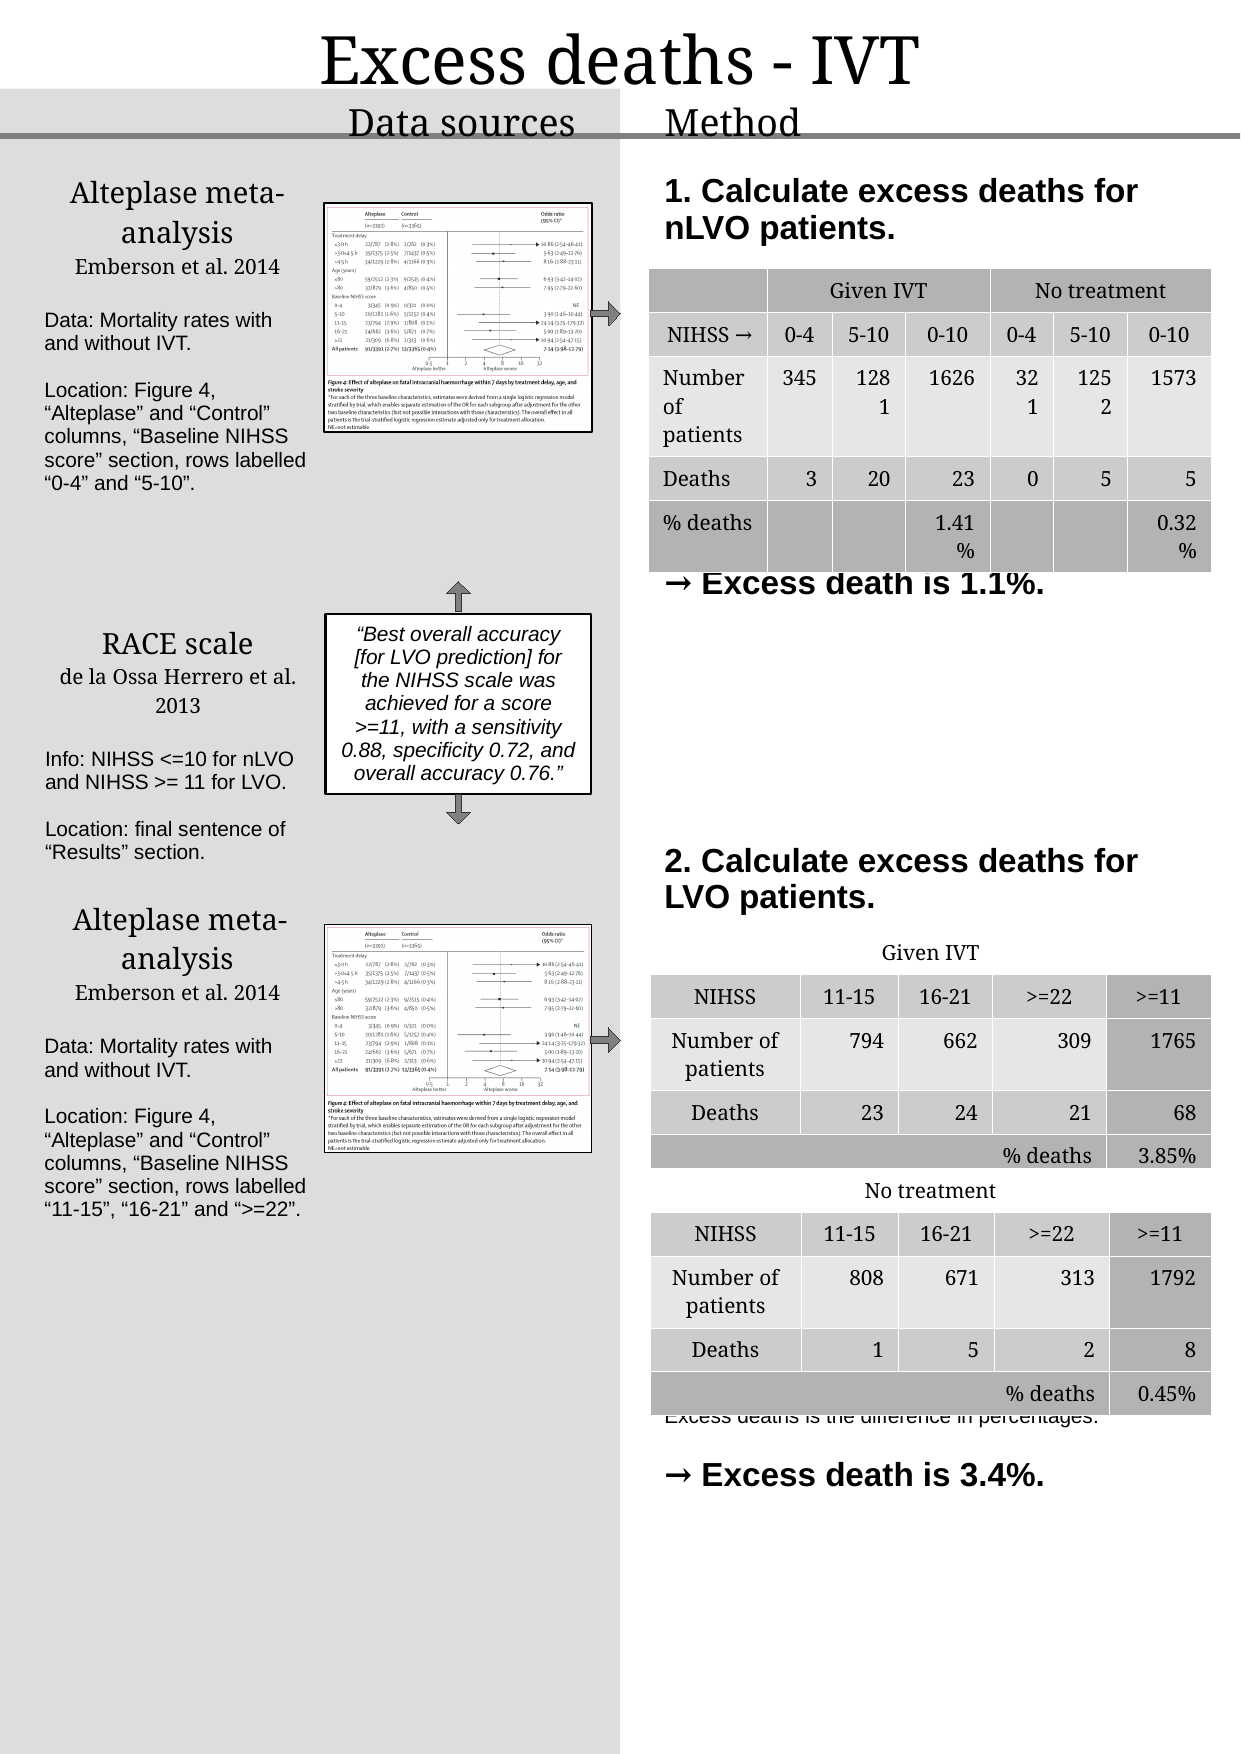

Excess deaths - IVT
Data sources
Method
Alteplase meta-analysis
Emberson et al. 2014
Data: Mortality rates with and without IVT.
Location: Figure 4, “Alteplase” and “Control” columns, “Baseline NIHSS score” section, rows labelled “0-4” and “5-10”.
1. Calculate excess deaths for nLVO patients.
Excess deaths is the difference in percentages.
→ Excess death is 1.1%.
2. Calculate excess deaths for LVO patients.
Excess deaths is the difference in percentages.
→ Excess death is 3.4%.
| | Given IVT | | | No treatment | | |
| --- | --- | --- | --- | --- | --- | --- |
| NIHSS → | 0-4 | 5-10 | 0-10 | 0-4 | 5-10 | 0-10 |
| Number of patients | 345 | 1281 | 1626 | 321 | 1252 | 1573 |
| Deaths | 3 | 20 | 23 | 0 | 5 | 5 |
| % deaths | | | 1.41% | | | 0.32% |
“Best overall accuracy [for LVO prediction] for the NIHSS scale was achieved for a score >=11, with a sensitivity 0.88, specificity 0.72, and overall accuracy 0.76.”
RACE scale
de la Ossa Herrero et al. 2013
Info: NIHSS <=10 for nLVO and NIHSS >= 11 for LVO.
Location: final sentence of “Results” section.
 Alteplase meta-analysis
Emberson et al. 2014
Data: Mortality rates with and without IVT.
Location: Figure 4, “Alteplase” and “Control” columns, “Baseline NIHSS score” section, rows labelled “11-15”, “16-21” and “>=22”.
| Given IVT | | | | |
| --- | --- | --- | --- | --- |
| NIHSS | 11-15 | 16-21 | >=22 | >=11 |
| Number of patients | 794 | 662 | 309 | 1765 |
| Deaths | 23 | 24 | 21 | 68 |
| % deaths | | | | 3.85% |
| No treatment | | | | |
| --- | --- | --- | --- | --- |
| NIHSS | 11-15 | 16-21 | >=22 | >=11 |
| Number of patients | 808 | 671 | 313 | 1792 |
| Deaths | 1 | 5 | 2 | 8 |
| % deaths | | | | 0.45% |